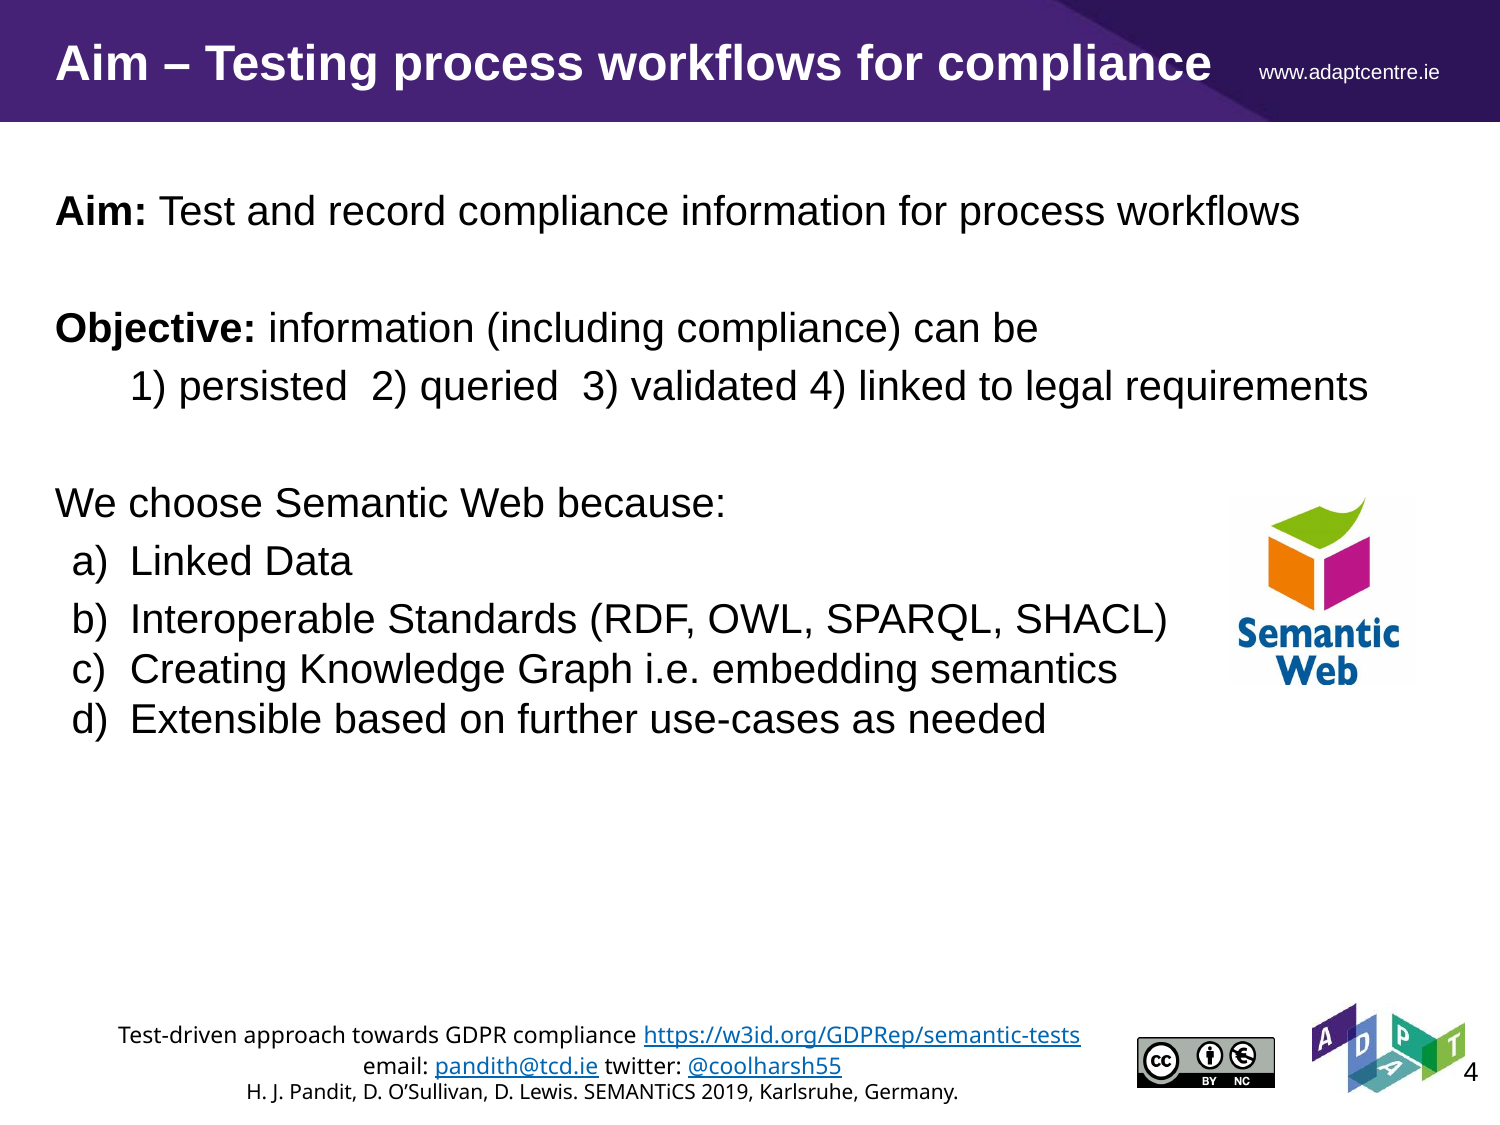

# Aim – Testing process workflows for compliance
Aim: Test and record compliance information for process workflows
Objective: information (including compliance) can be
1) persisted 2) queried 3) validated 4) linked to legal requirements
We choose Semantic Web because:
Linked Data
Interoperable Standards (RDF, OWL, SPARQL, SHACL)
Creating Knowledge Graph i.e. embedding semantics
Extensible based on further use-cases as needed